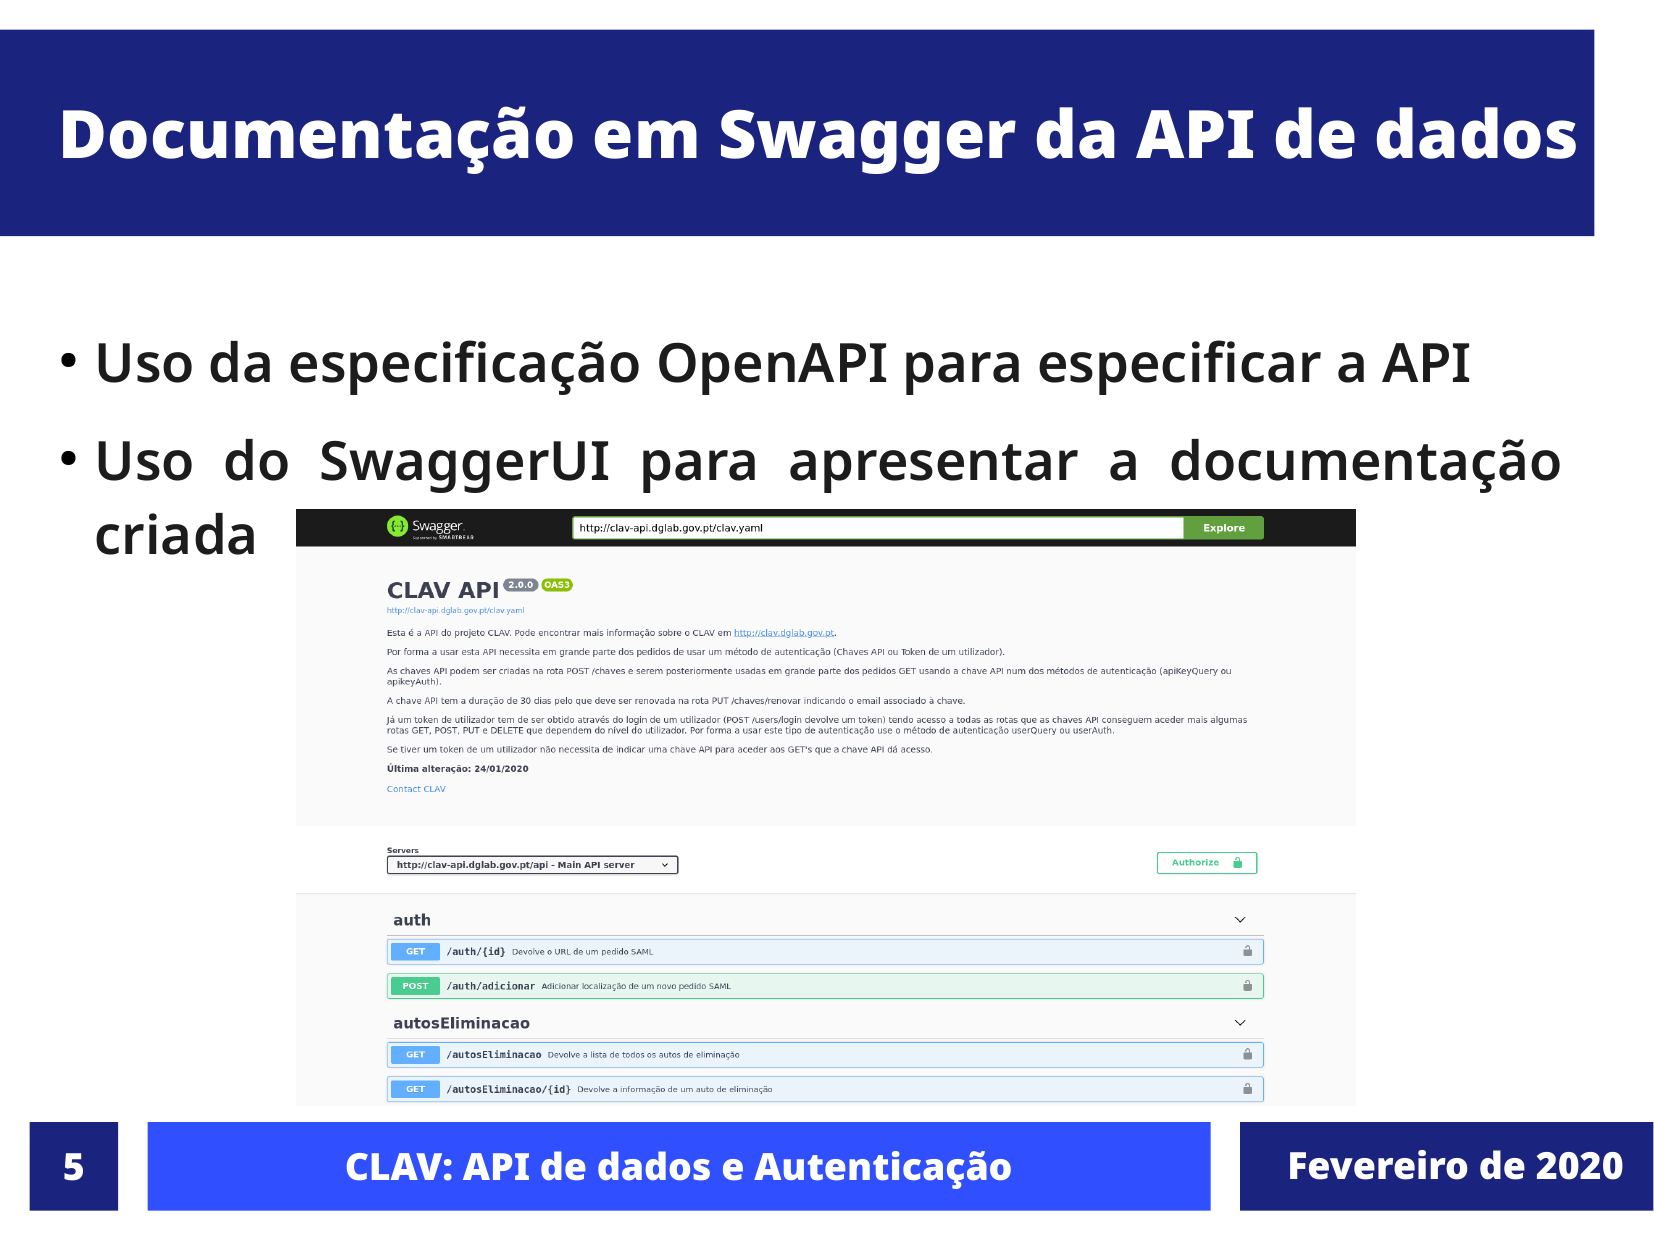

# Documentação em Swagger da API de dados
Uso da especificação OpenAPI para especificar a API
Uso do SwaggerUI para apresentar a documentação criada
5
CLAV: API de dados e Autenticação
Fevereiro de 2020